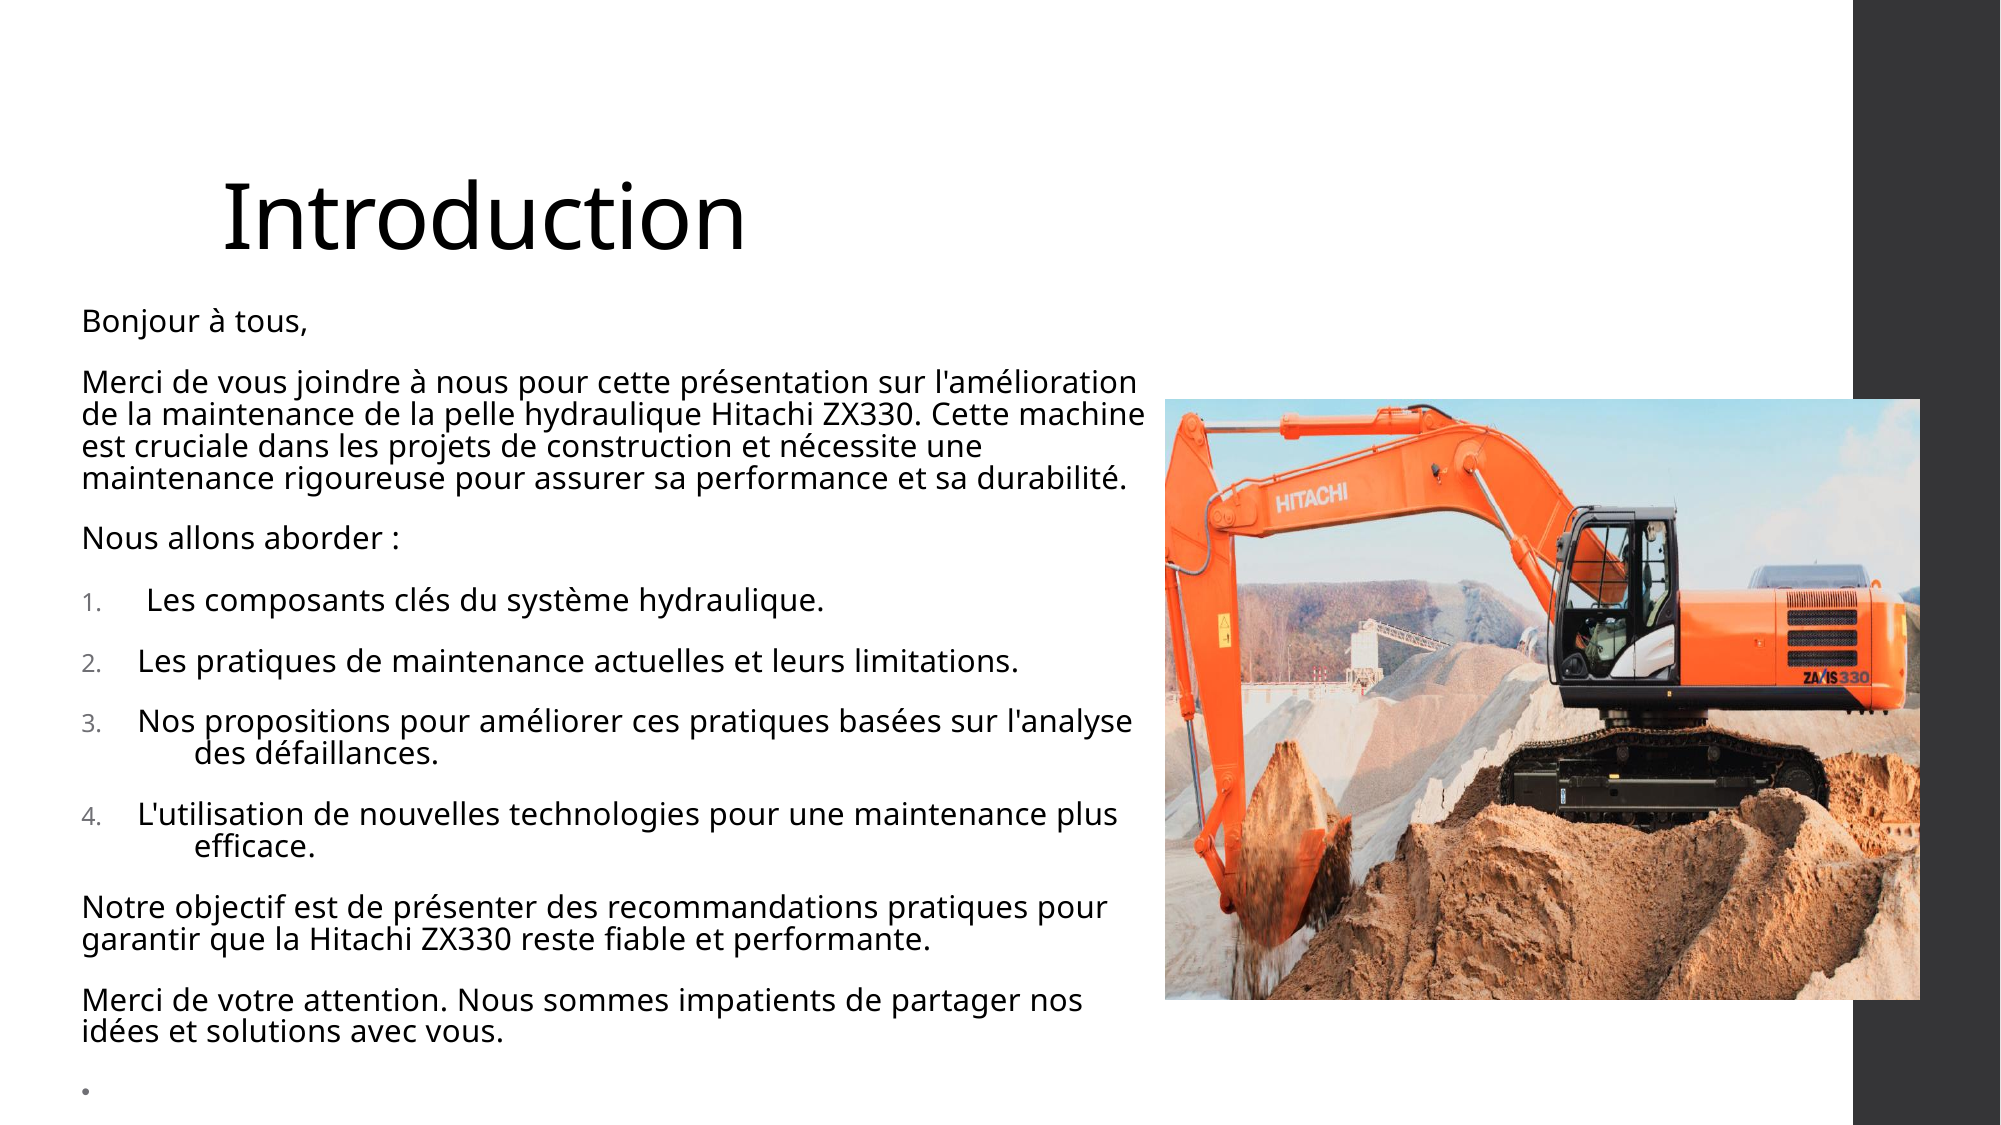

# Introduction
Bonjour à tous,
Merci de vous joindre à nous pour cette présentation sur l'amélioration de la maintenance de la pelle hydraulique Hitachi ZX330. Cette machine est cruciale dans les projets de construction et nécessite une maintenance rigoureuse pour assurer sa performance et sa durabilité.
Nous allons aborder :
 Les composants clés du système hydraulique.
Les pratiques de maintenance actuelles et leurs limitations.
Nos propositions pour améliorer ces pratiques basées sur l'analyse des défaillances.
L'utilisation de nouvelles technologies pour une maintenance plus efficace.
Notre objectif est de présenter des recommandations pratiques pour garantir que la Hitachi ZX330 reste fiable et performante.
Merci de votre attention. Nous sommes impatients de partager nos idées et solutions avec vous.